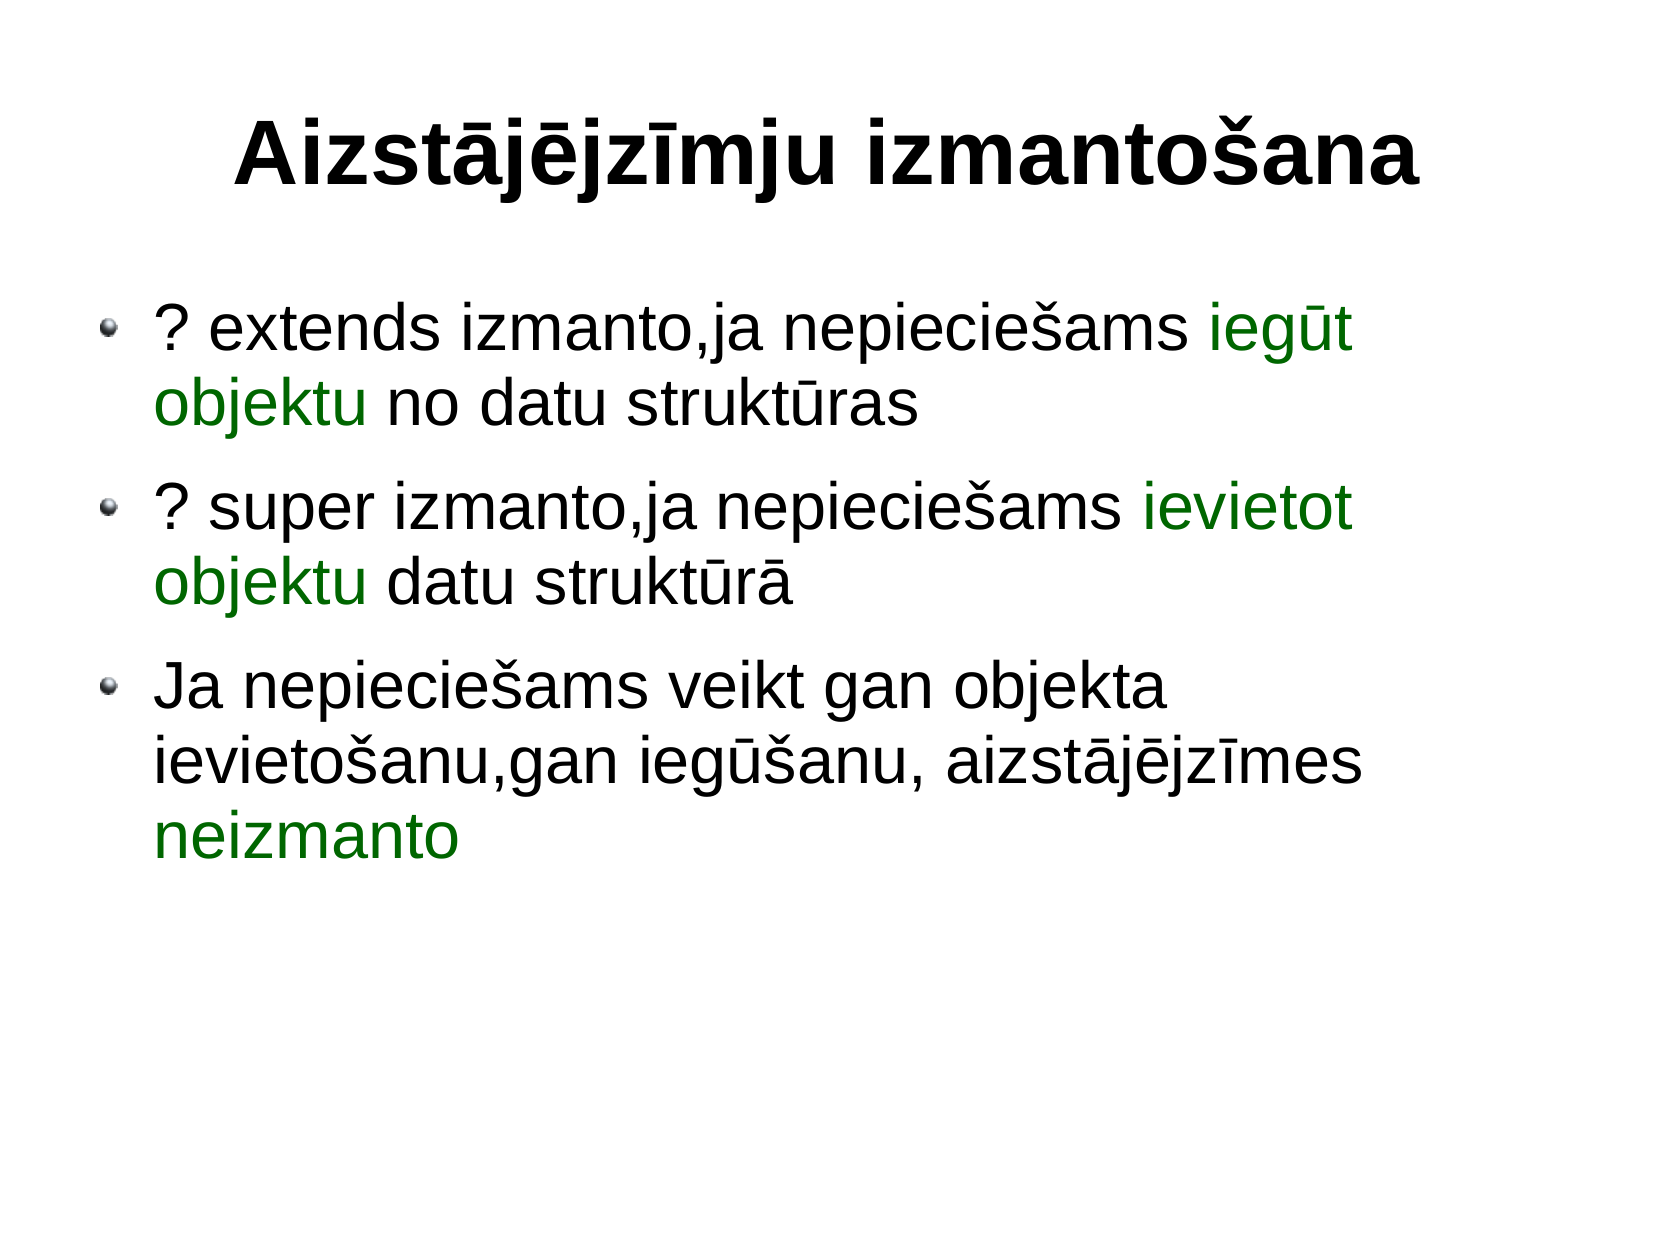

# Aizstājējzīmju izmantošana
? extends izmanto,ja nepieciešams iegūt objektu no datu struktūras
? super izmanto,ja nepieciešams ievietot objektu datu struktūrā
Ja nepieciešams veikt gan objekta ievietošanu,gan iegūšanu, aizstājējzīmes neizmanto